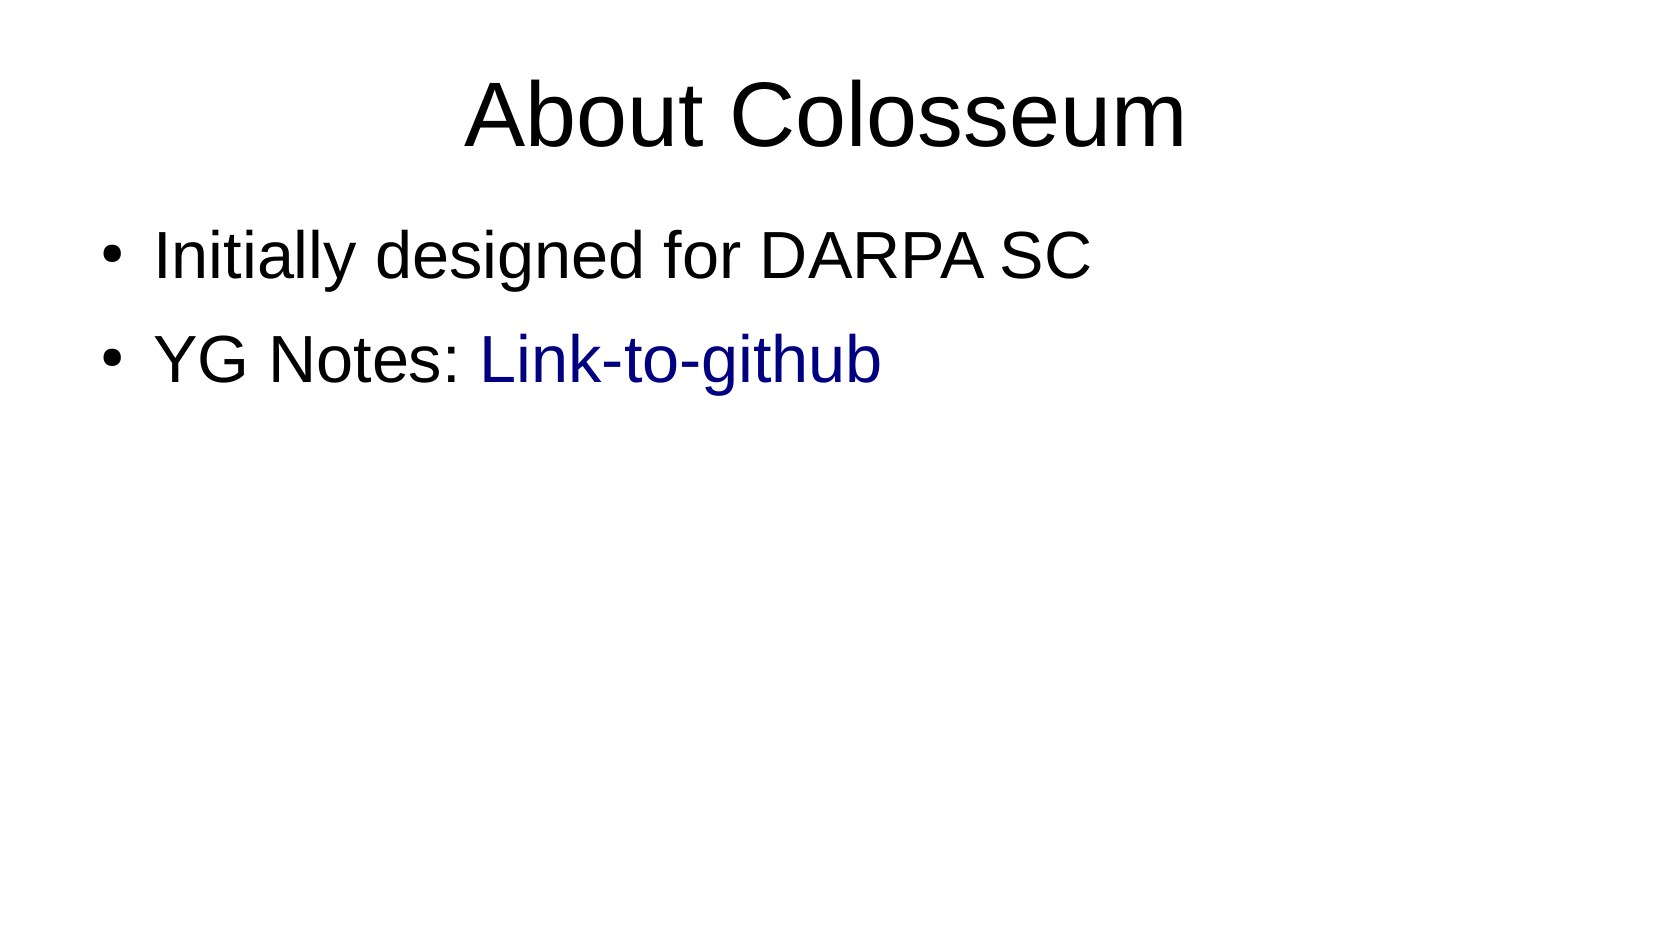

# About Colosseum
Initially designed for DARPA SC
YG Notes: Link-to-github